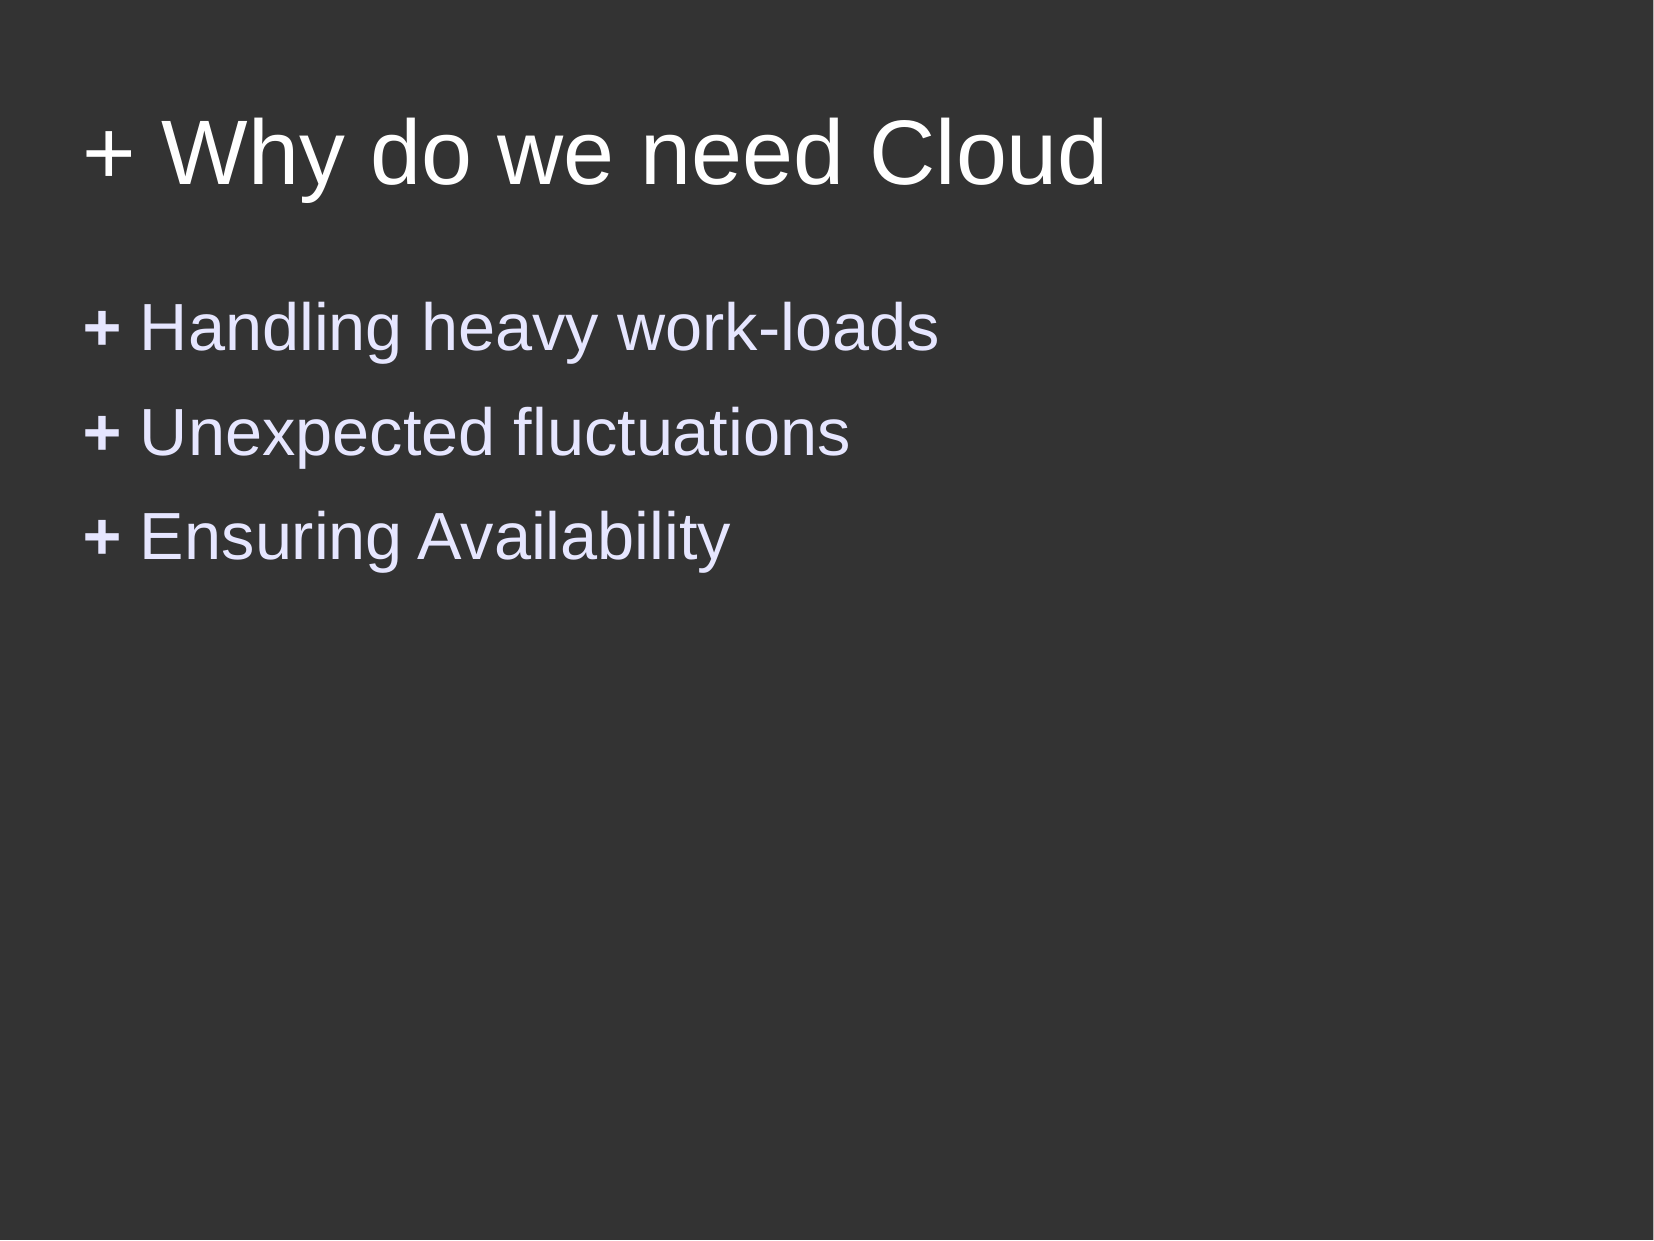

# + Why do we need Cloud
+ Handling heavy work-loads
+ Unexpected fluctuations
+ Ensuring Availability